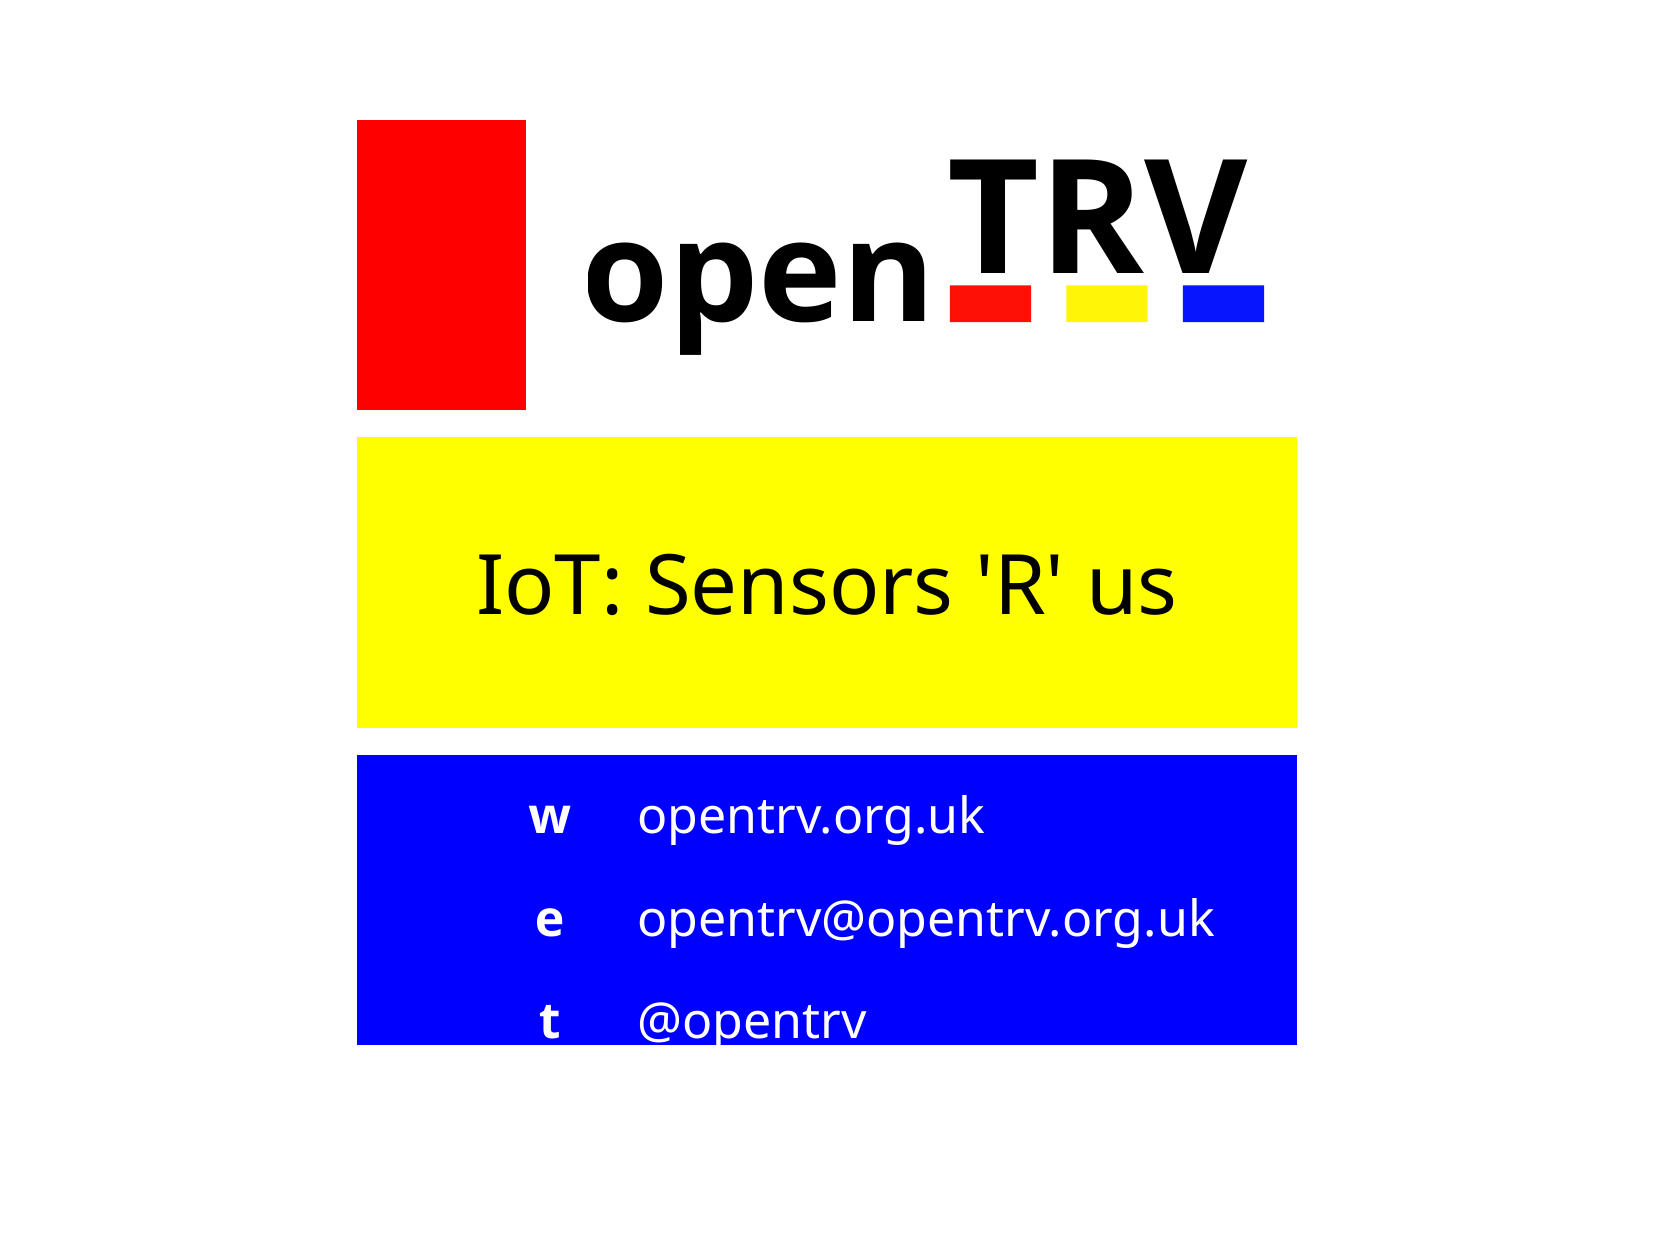

IoT: Sensors 'R' us
	w	opentrv.org.uk
	e	opentrv@opentrv.org.uk
	t	@opentrv